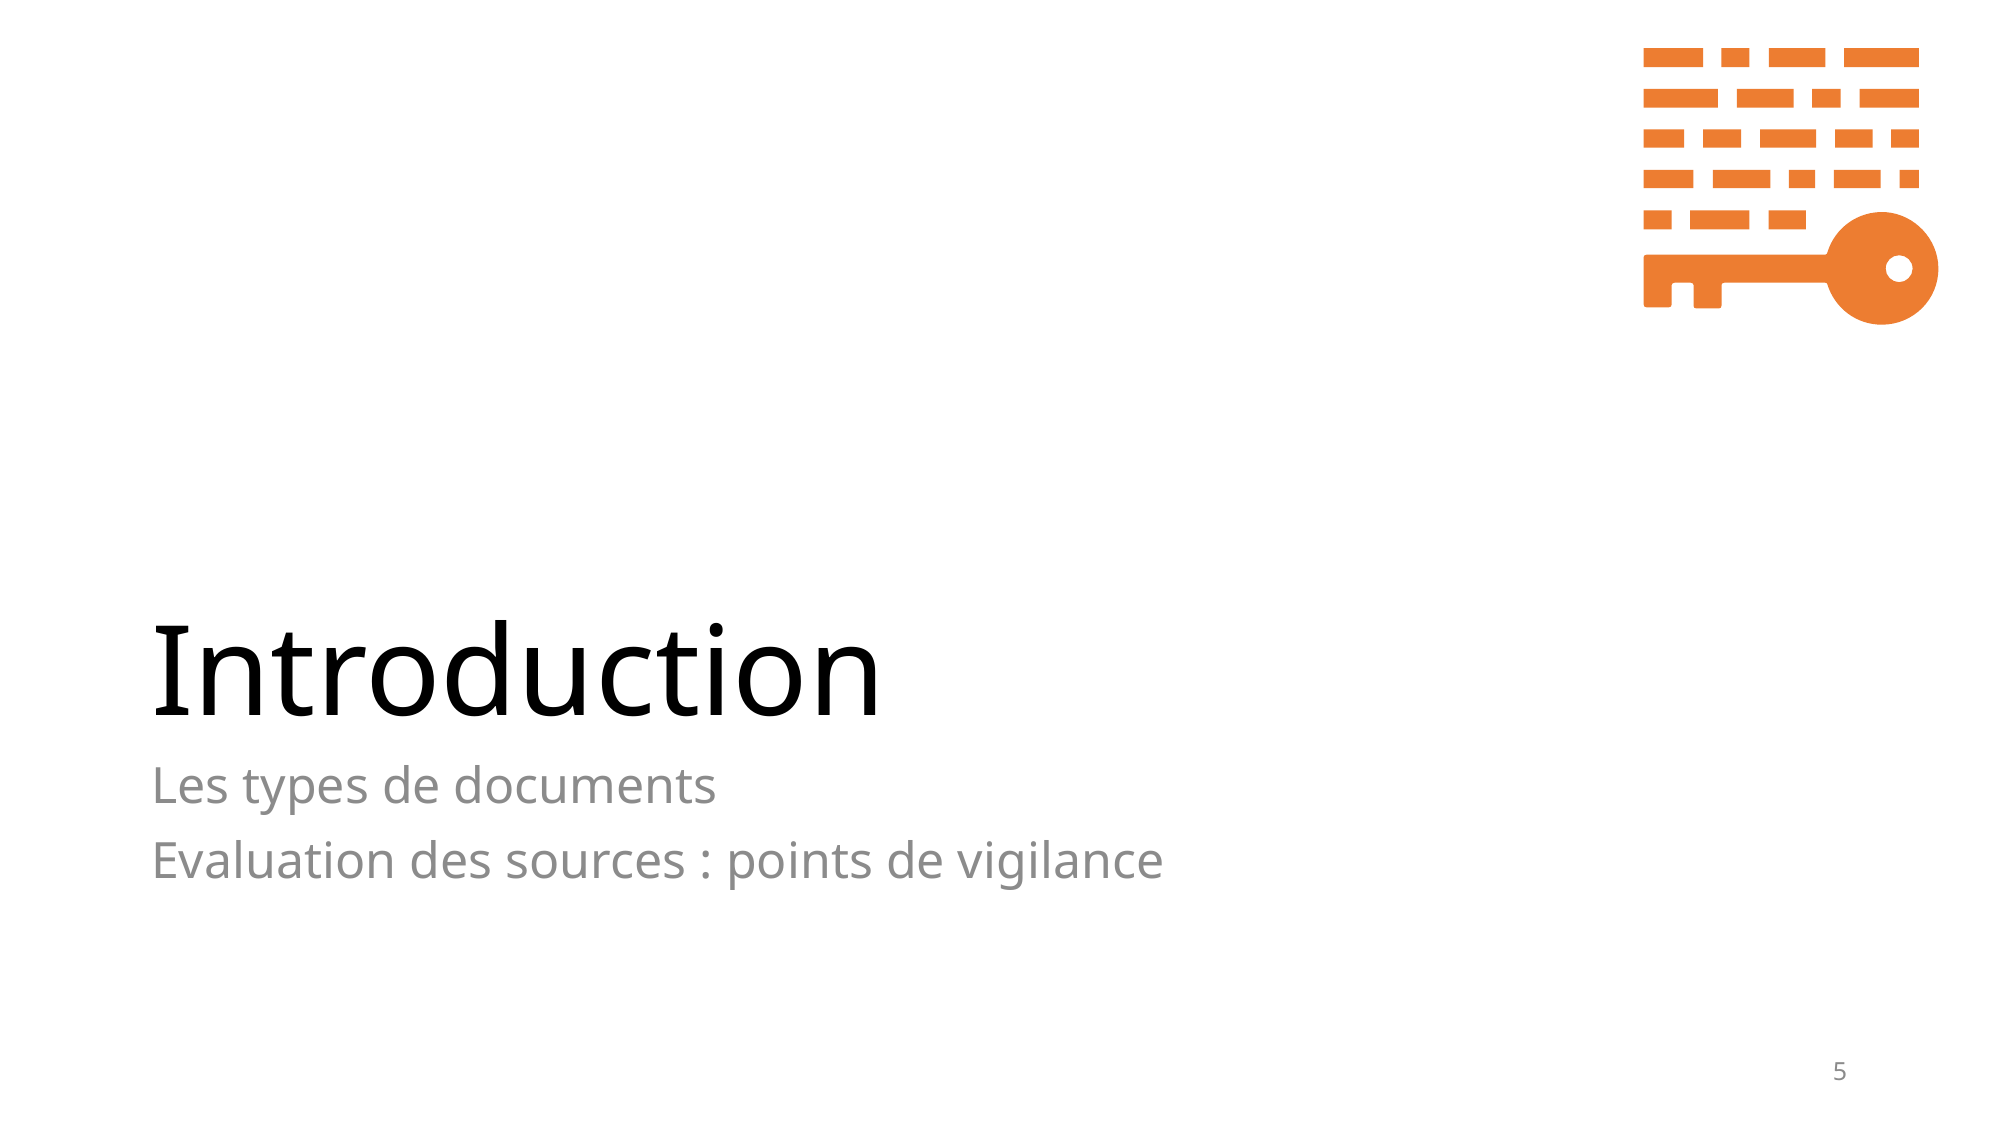

# Introduction
Les types de documents
Evaluation des sources : points de vigilance
5